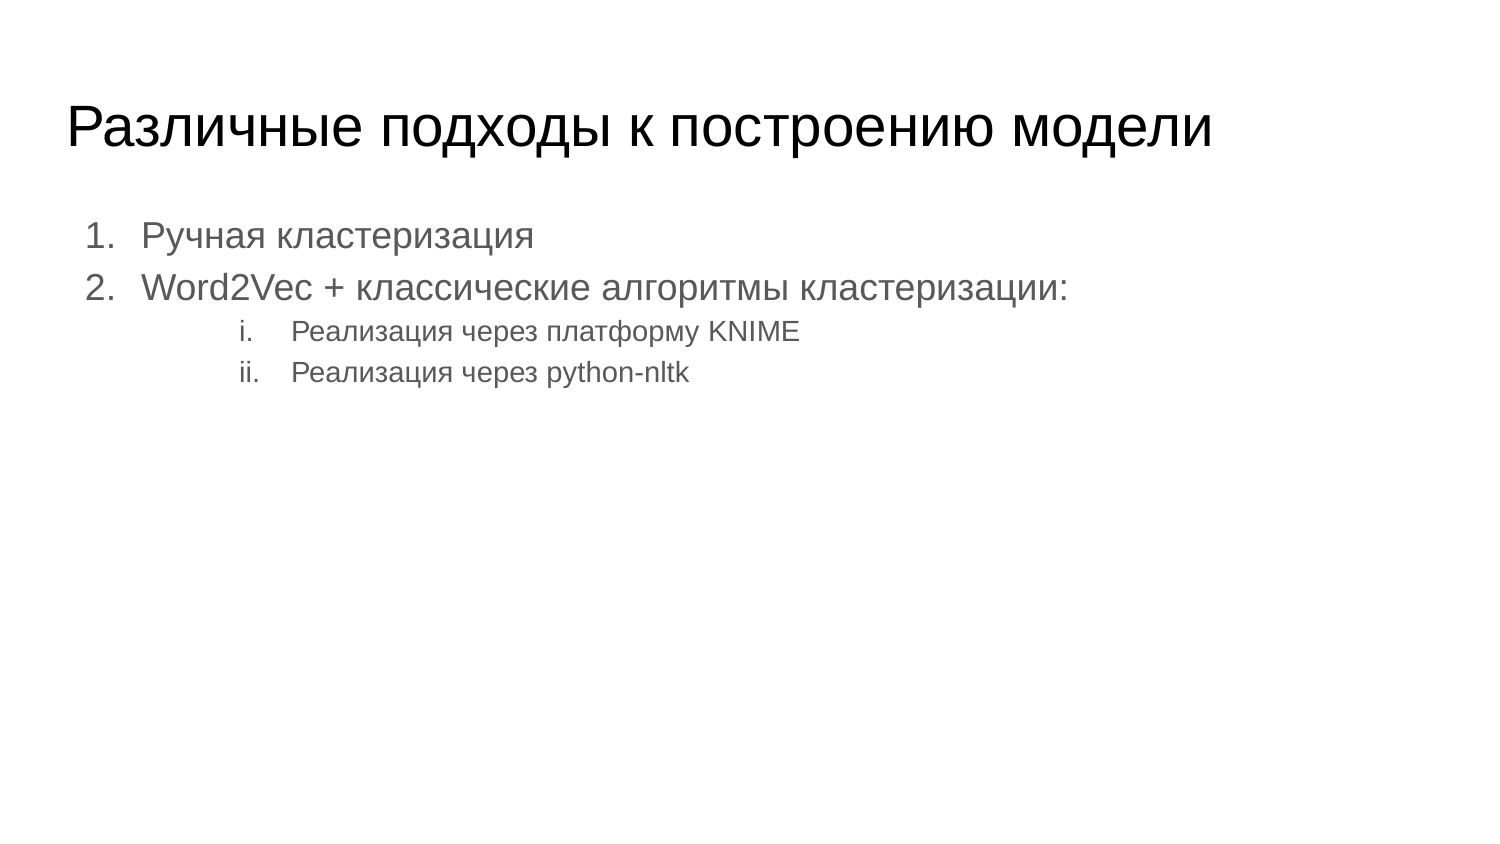

# Различные подходы к построению модели
Ручная кластеризация
Word2Vec + классические алгоритмы кластеризации:
Реализация через платформу KNIME
Реализация через python-nltk